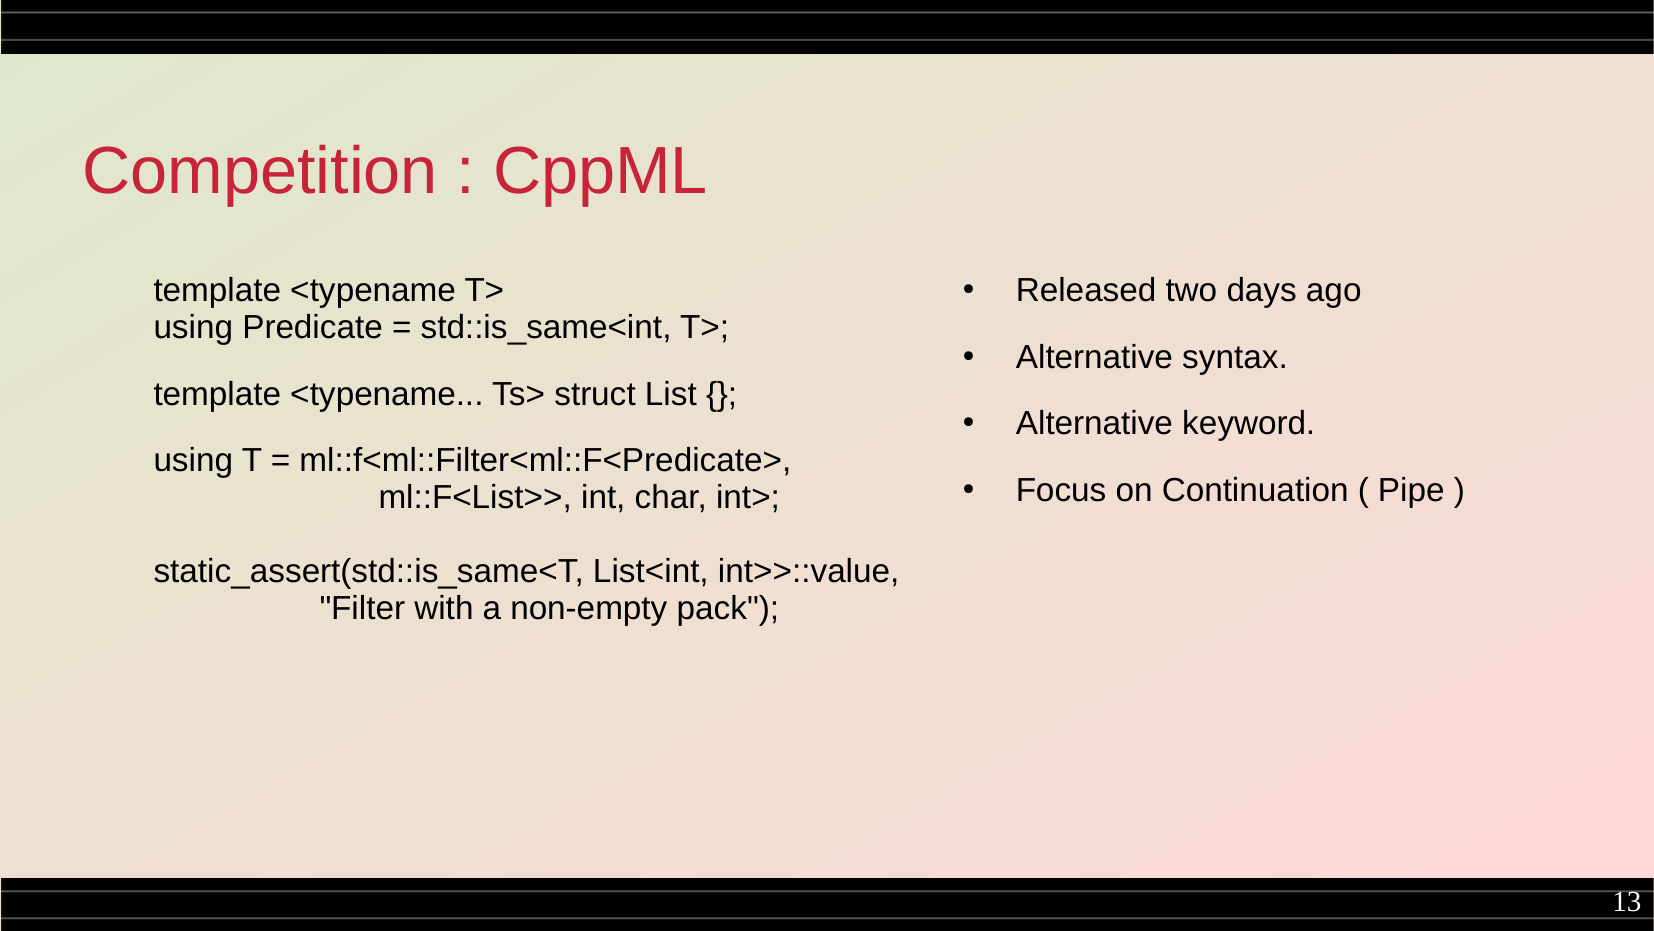

# Competition : CppML
template <typename T>
using Predicate = std::is_same<int, T>;
template <typename... Ts> struct List {};
using T = ml::f<ml::Filter<ml::F<Predicate>, 					ml::F<List>>, int, char, int>;
static_assert(std::is_same<T, List<int, int>>::value,
 "Filter with a non-empty pack");
Released two days ago
Alternative syntax.
Alternative keyword.
Focus on Continuation ( Pipe )